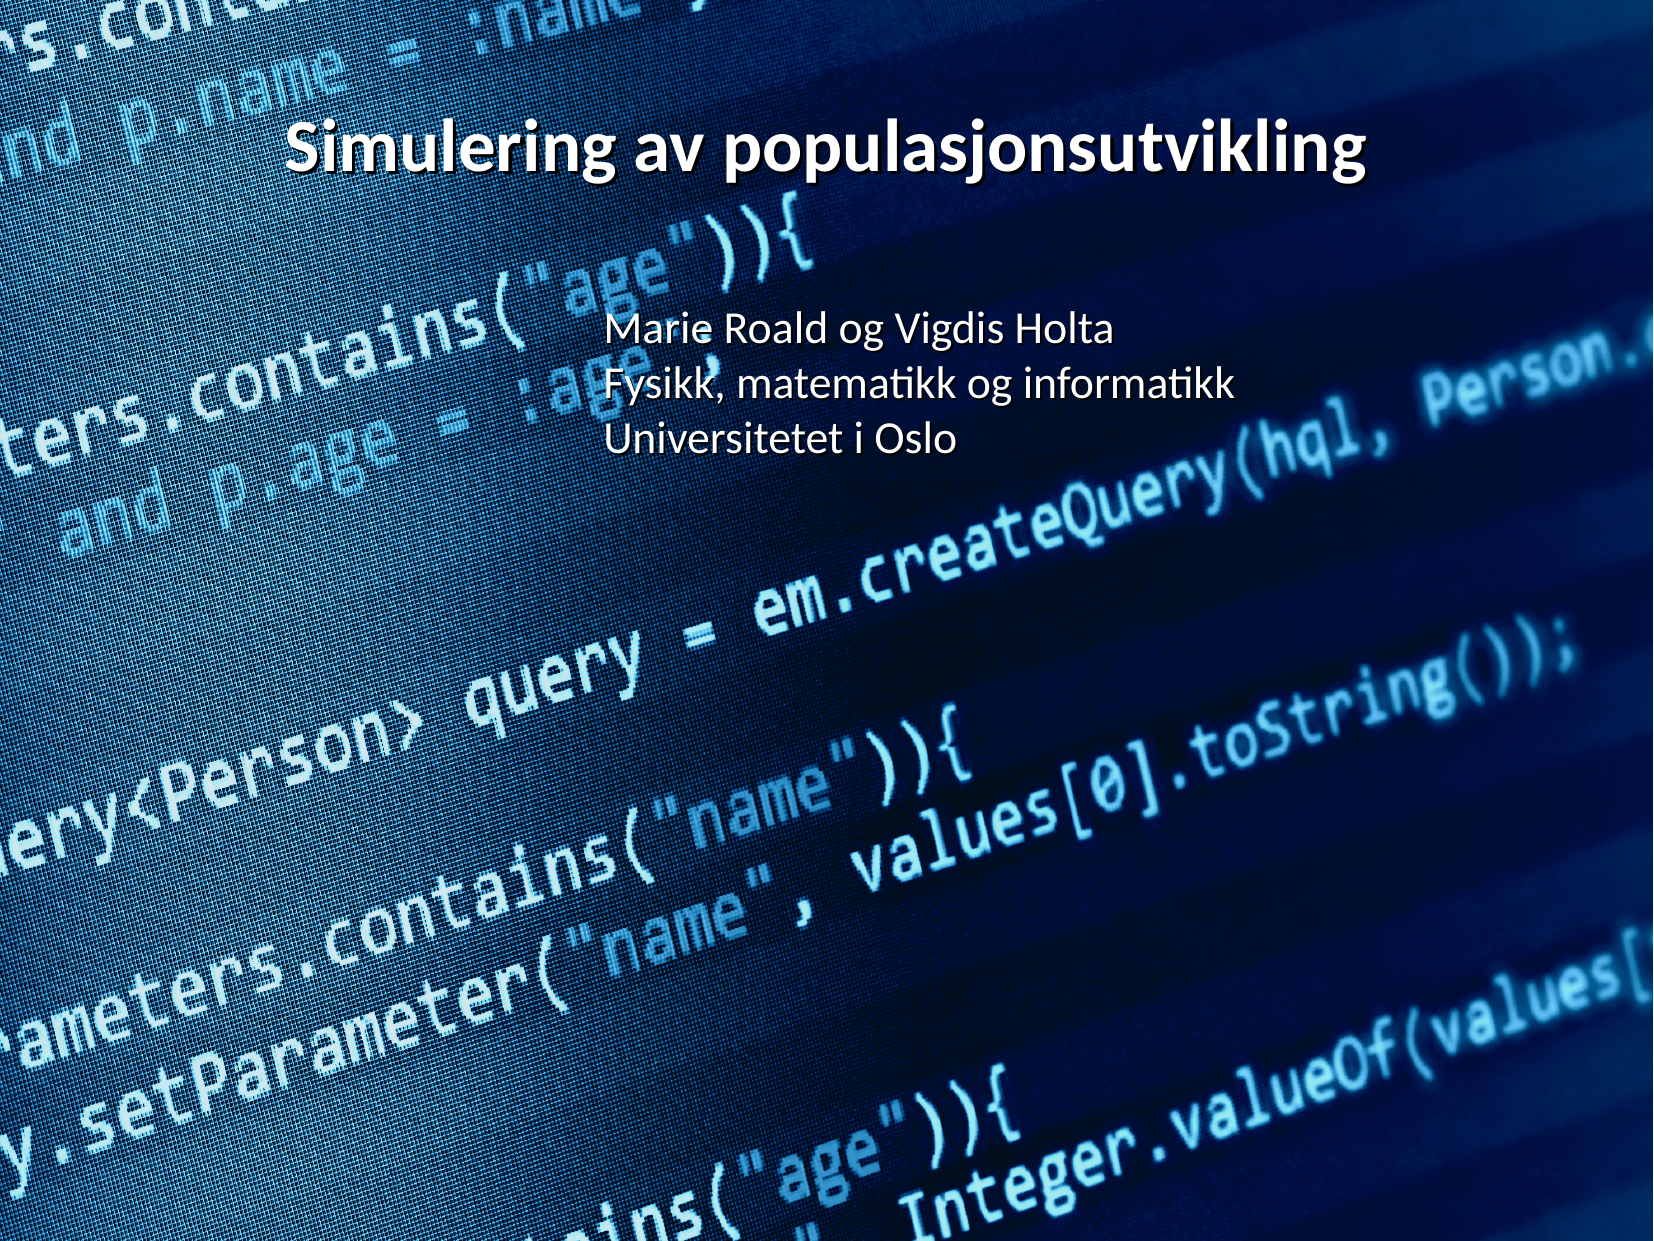

# Simulering av populasjonsutvikling
Marie Roald og Vigdis Holta
Fysikk, matematikk og informatikk
Universitetet i Oslo